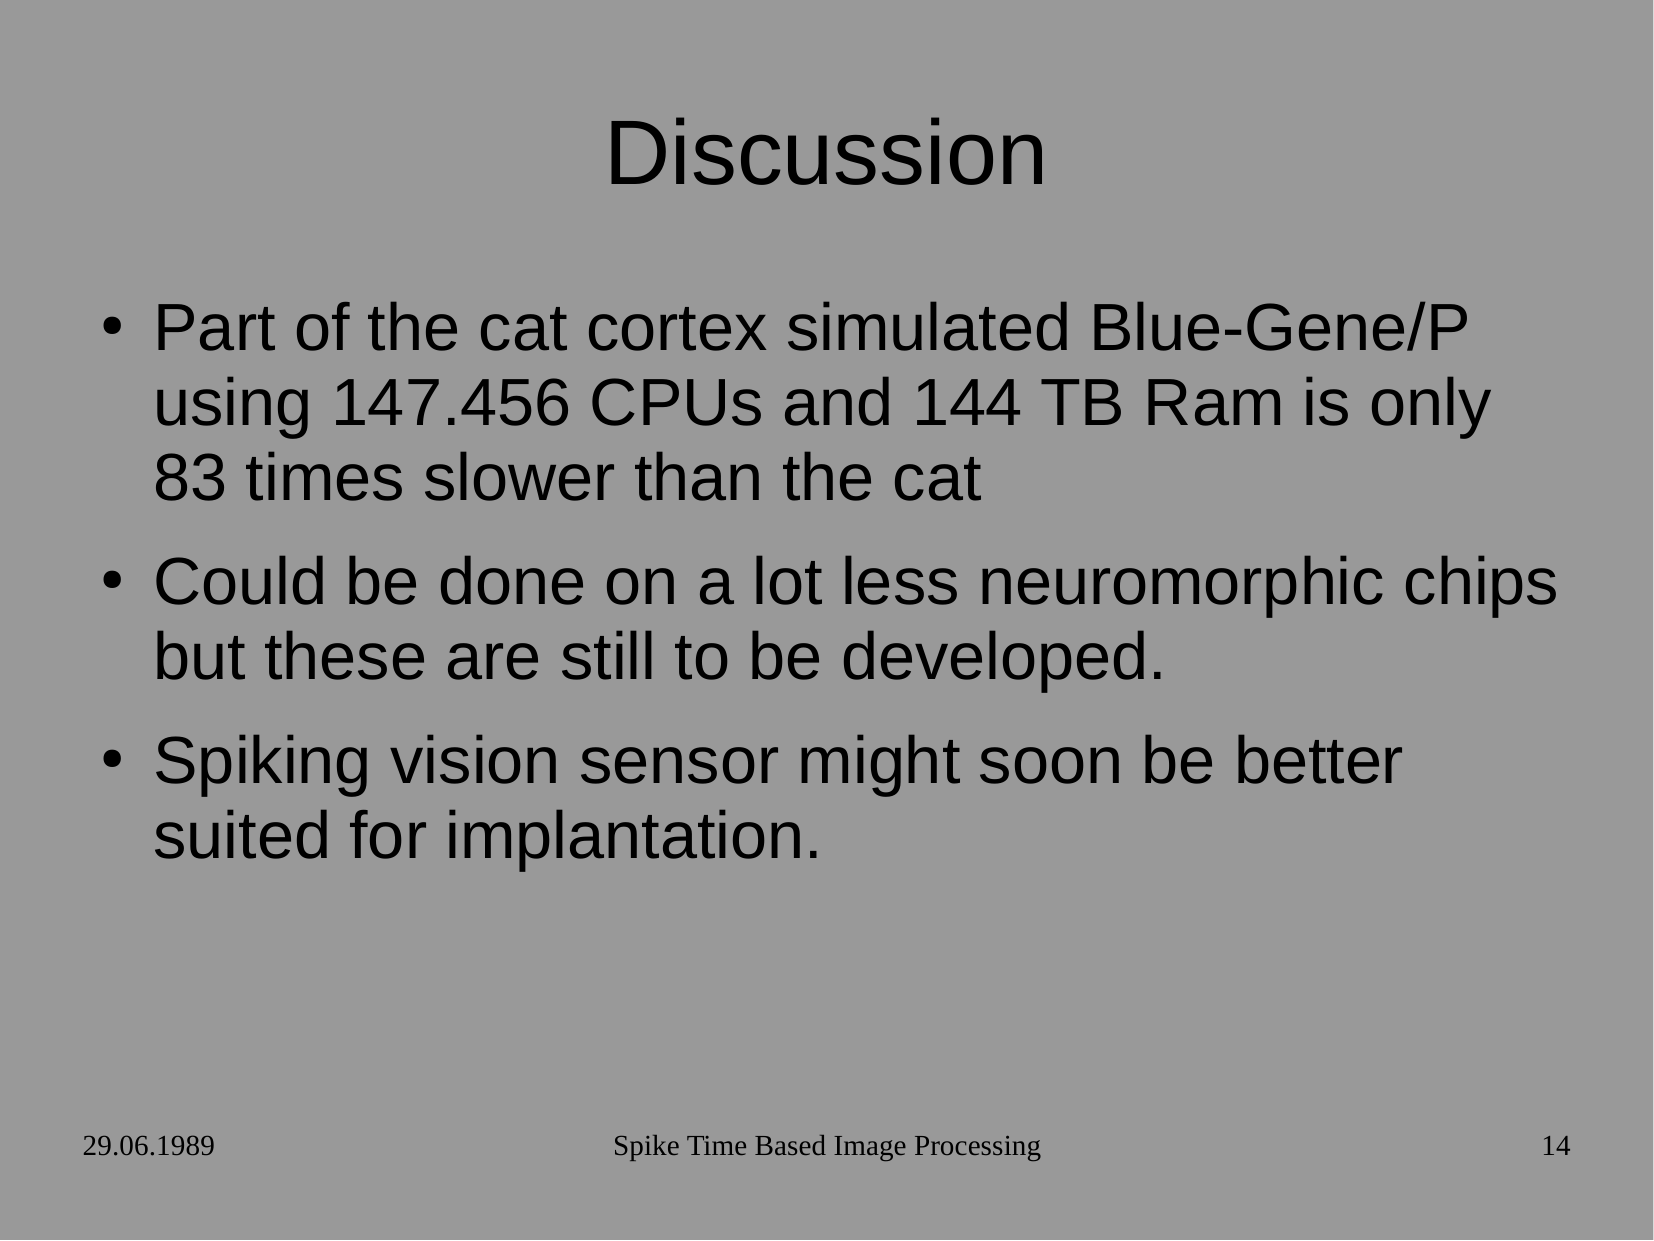

# Discussion
Part of the cat cortex simulated Blue-Gene/P using 147.456 CPUs and 144 TB Ram is only 83 times slower than the cat
Could be done on a lot less neuromorphic chips but these are still to be developed.
Spiking vision sensor might soon be better suited for implantation.
29.06.1989
Spike Time Based Image Processing
14